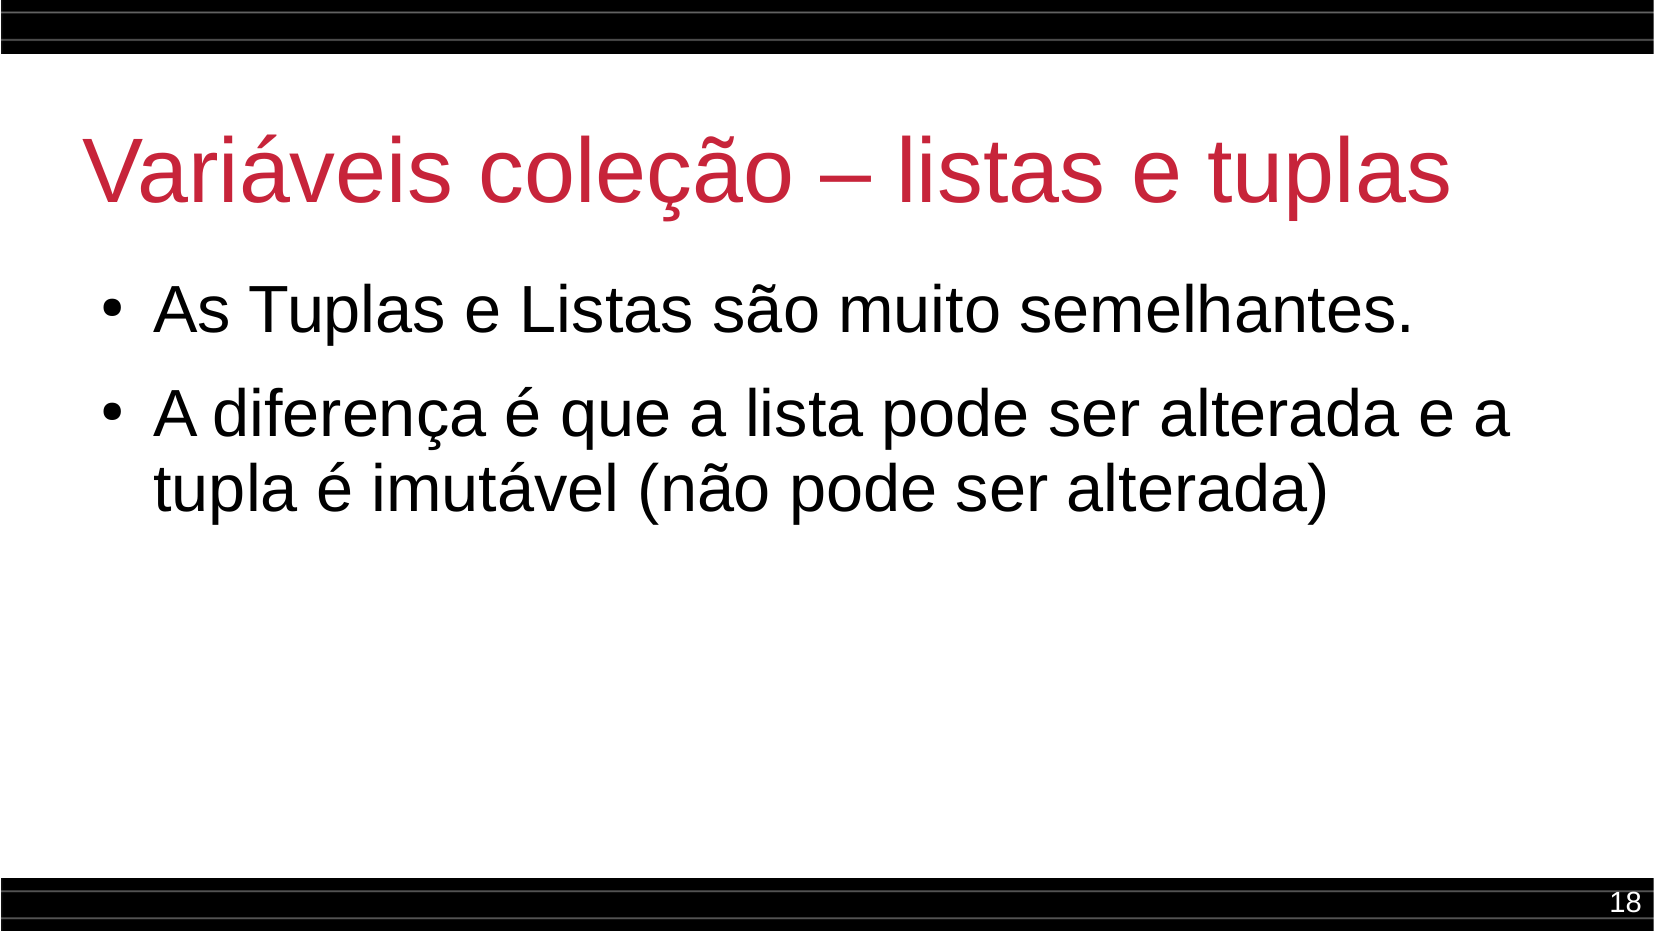

# Variáveis coleção – listas e tuplas
As Tuplas e Listas são muito semelhantes.
A diferença é que a lista pode ser alterada e a tupla é imutável (não pode ser alterada)